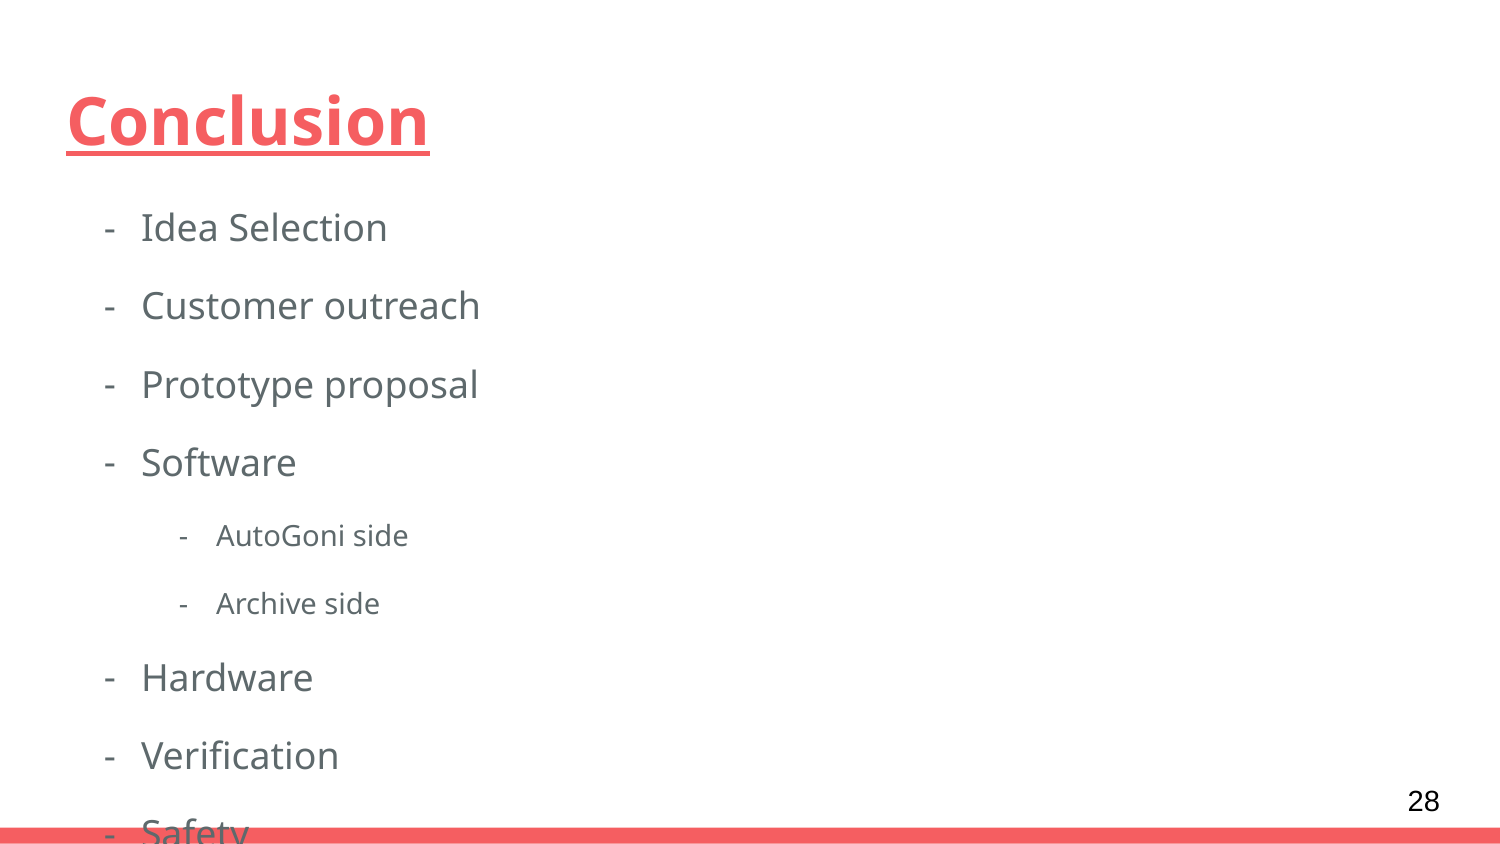

# Conclusion
Idea Selection
Customer outreach
Prototype proposal
Software
AutoGoni side
Archive side
Hardware
Verification
Safety
Documentation
Future Possibilities